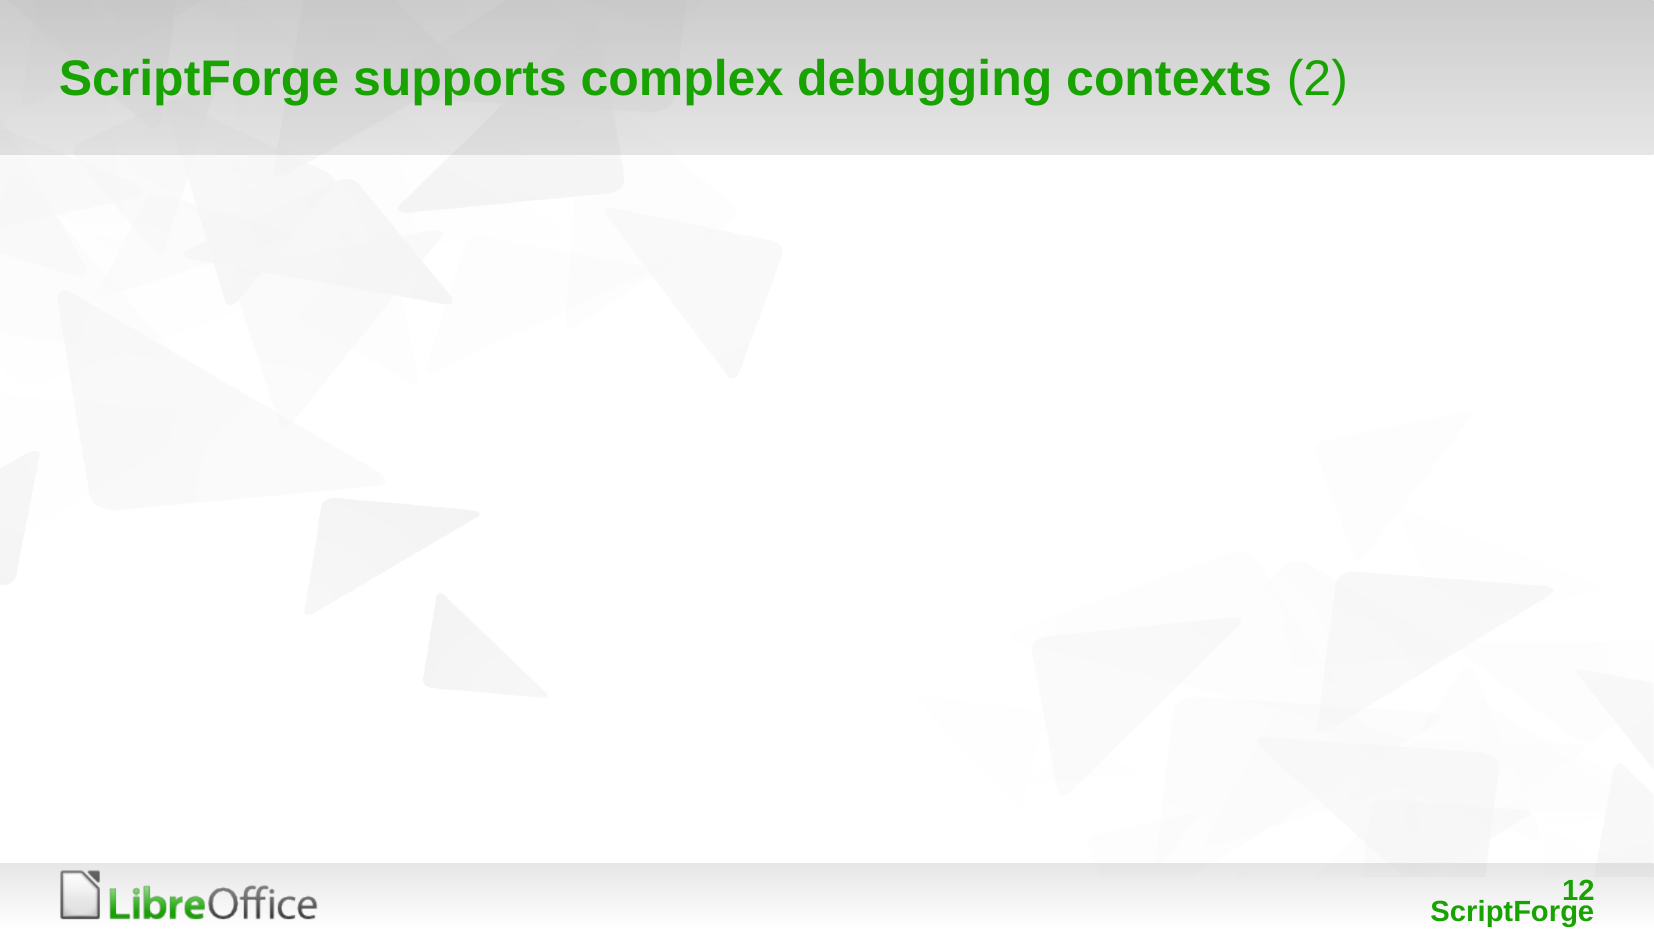

# ScriptForge supports complex debugging contexts (2)
12
ScriptForge